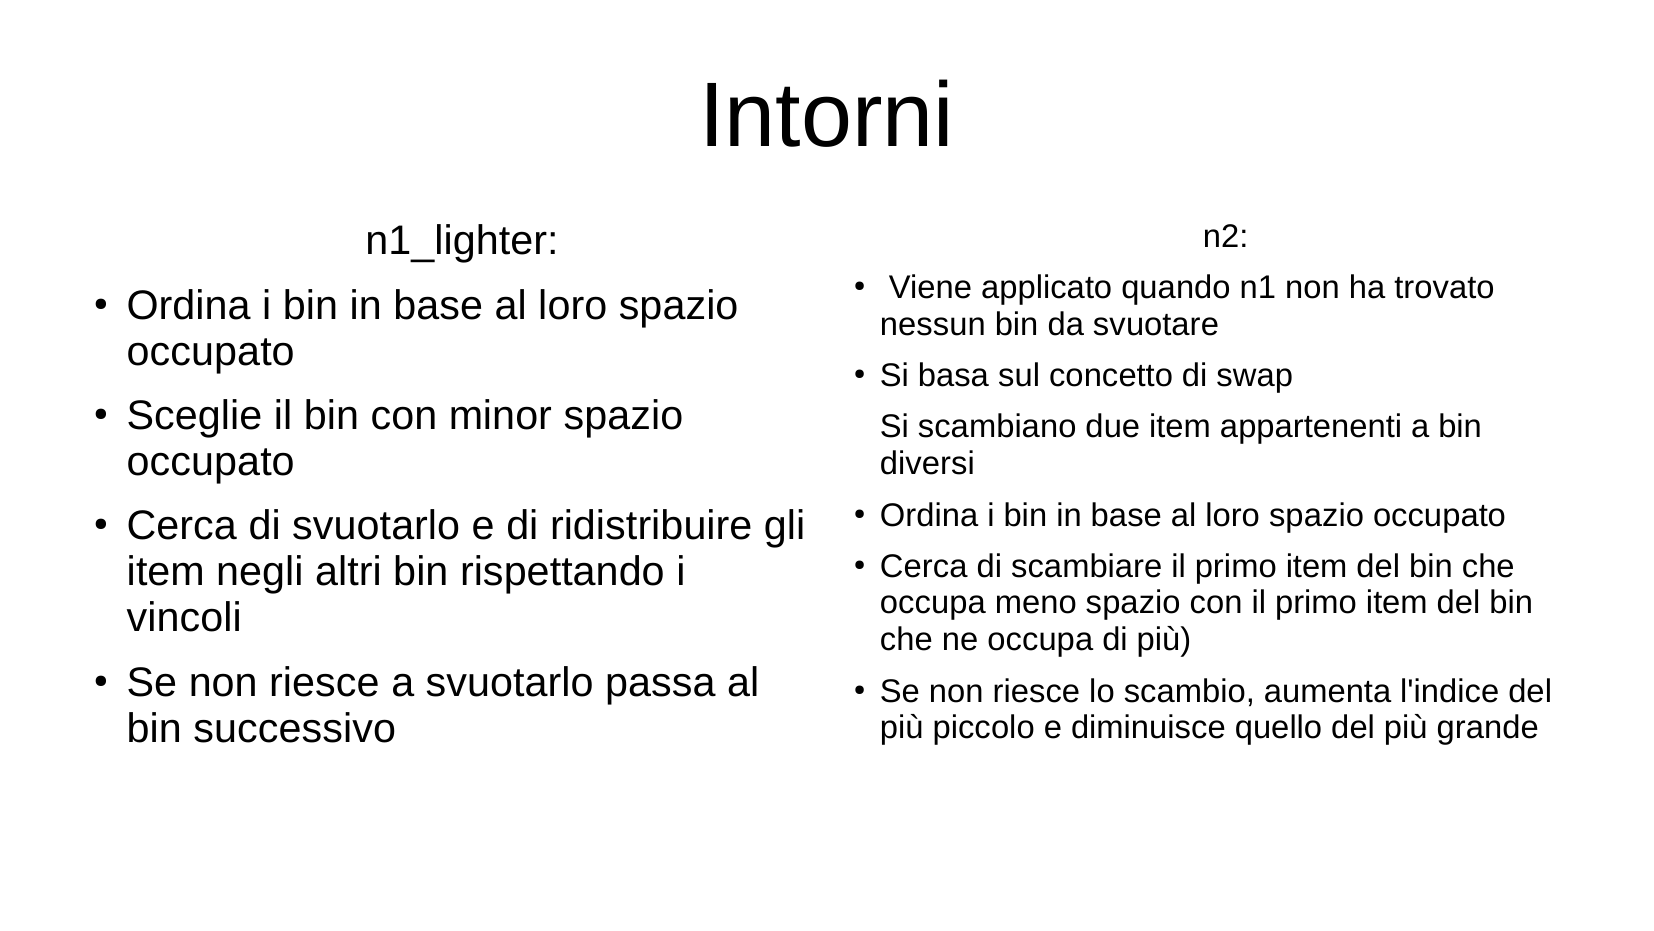

# Intorni
n1_lighter:
Ordina i bin in base al loro spazio occupato
Sceglie il bin con minor spazio occupato
Cerca di svuotarlo e di ridistribuire gli item negli altri bin rispettando i vincoli
Se non riesce a svuotarlo passa al bin successivo
n2:
 Viene applicato quando n1 non ha trovato nessun bin da svuotare
Si basa sul concetto di swap
Si scambiano due item appartenenti a bin diversi
Ordina i bin in base al loro spazio occupato
Cerca di scambiare il primo item del bin che occupa meno spazio con il primo item del bin che ne occupa di più)
Se non riesce lo scambio, aumenta l'indice del più piccolo e diminuisce quello del più grande